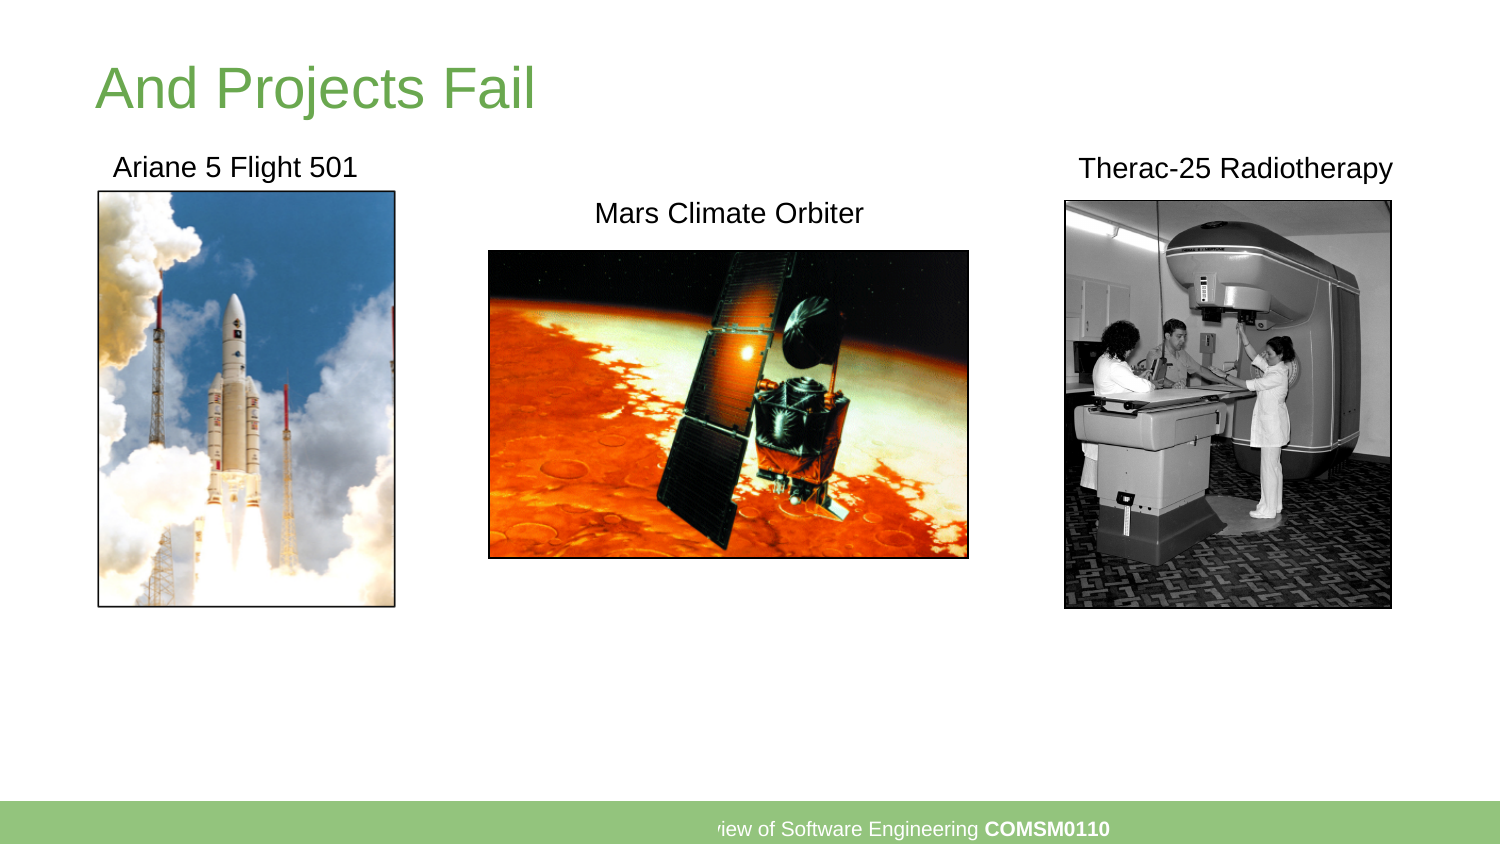

# And Projects Fail
Ariane 5 Flight 501
Therac-25 Radiotherapy
Mars Climate Orbiter